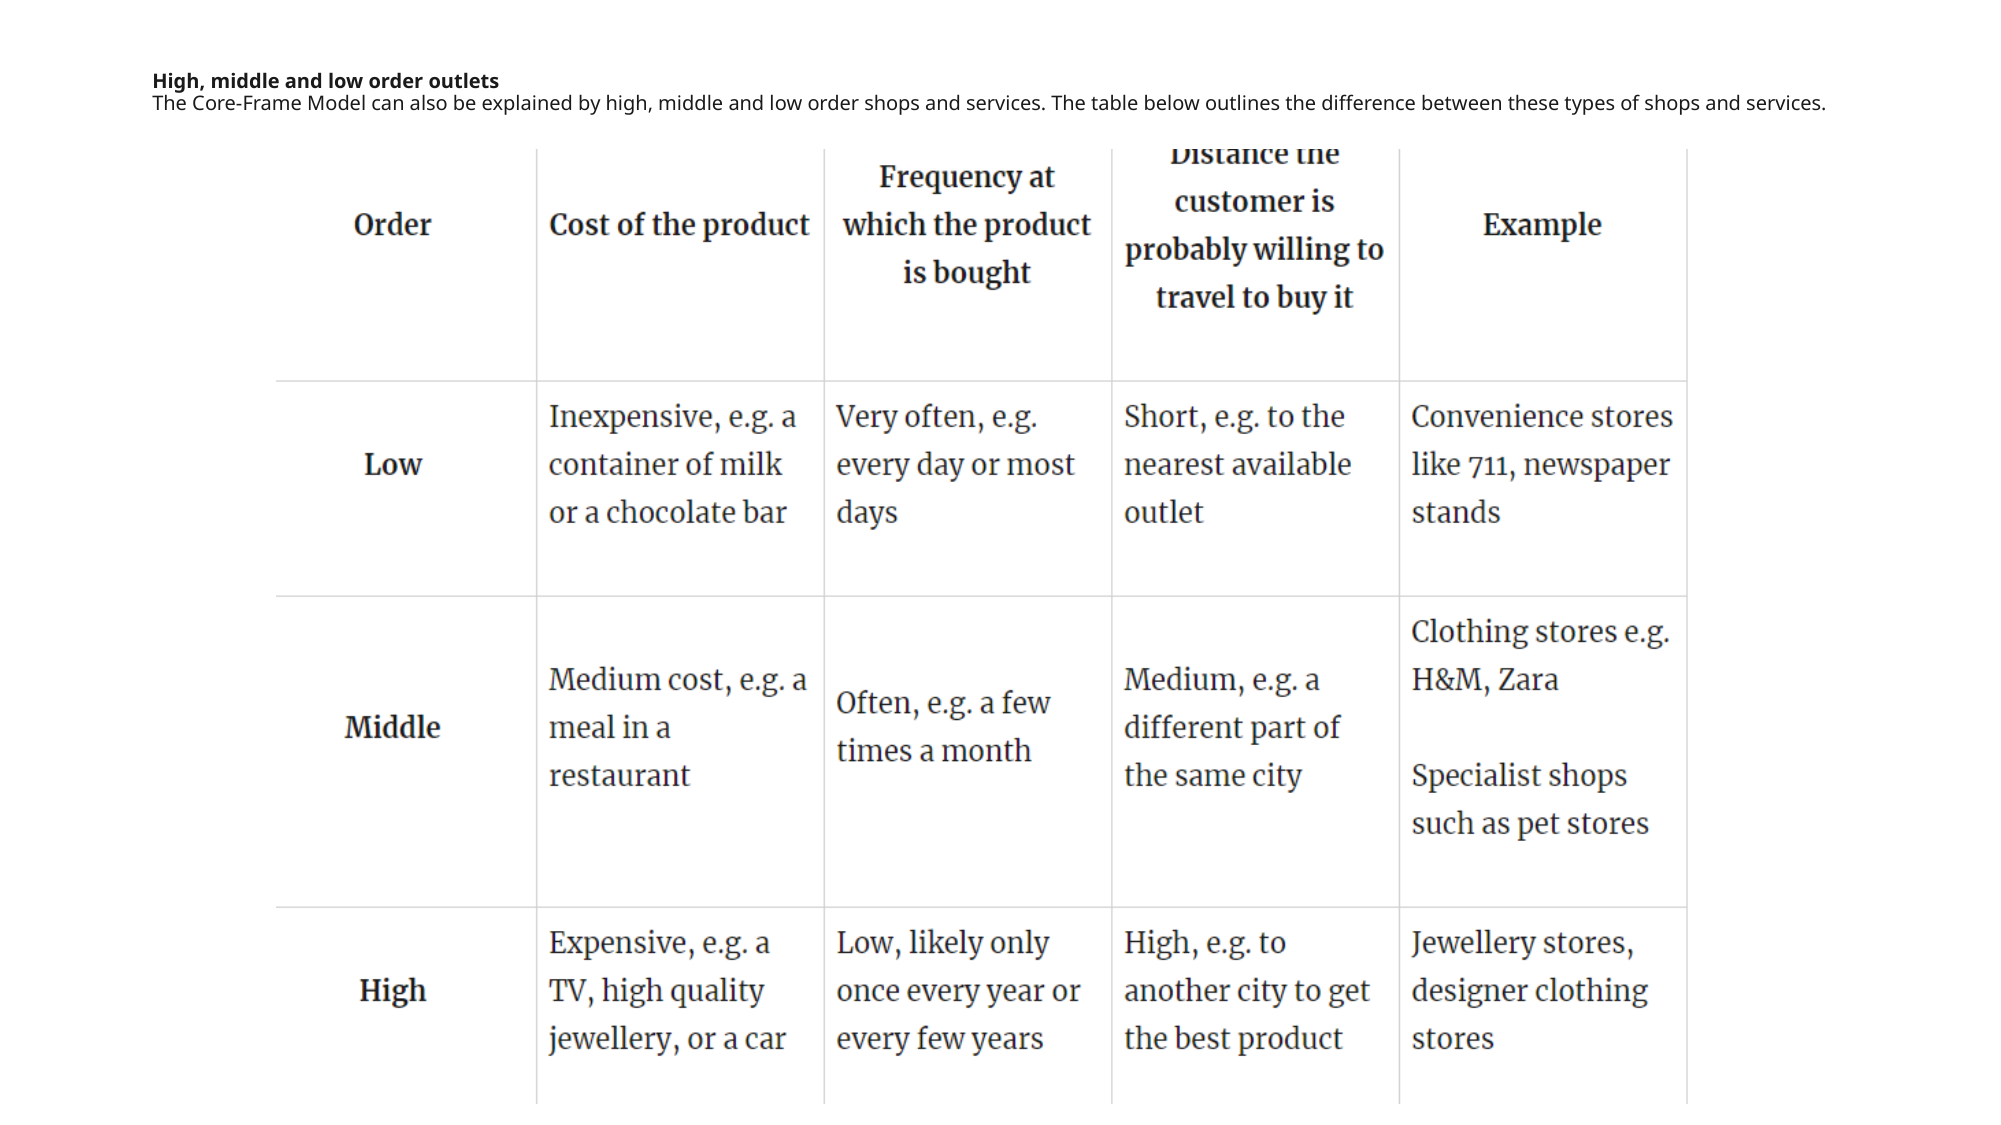

# High, middle and low order outlets The Core-Frame Model can also be explained by high, middle and low order shops and services. The table below outlines the difference between these types of shops and services.